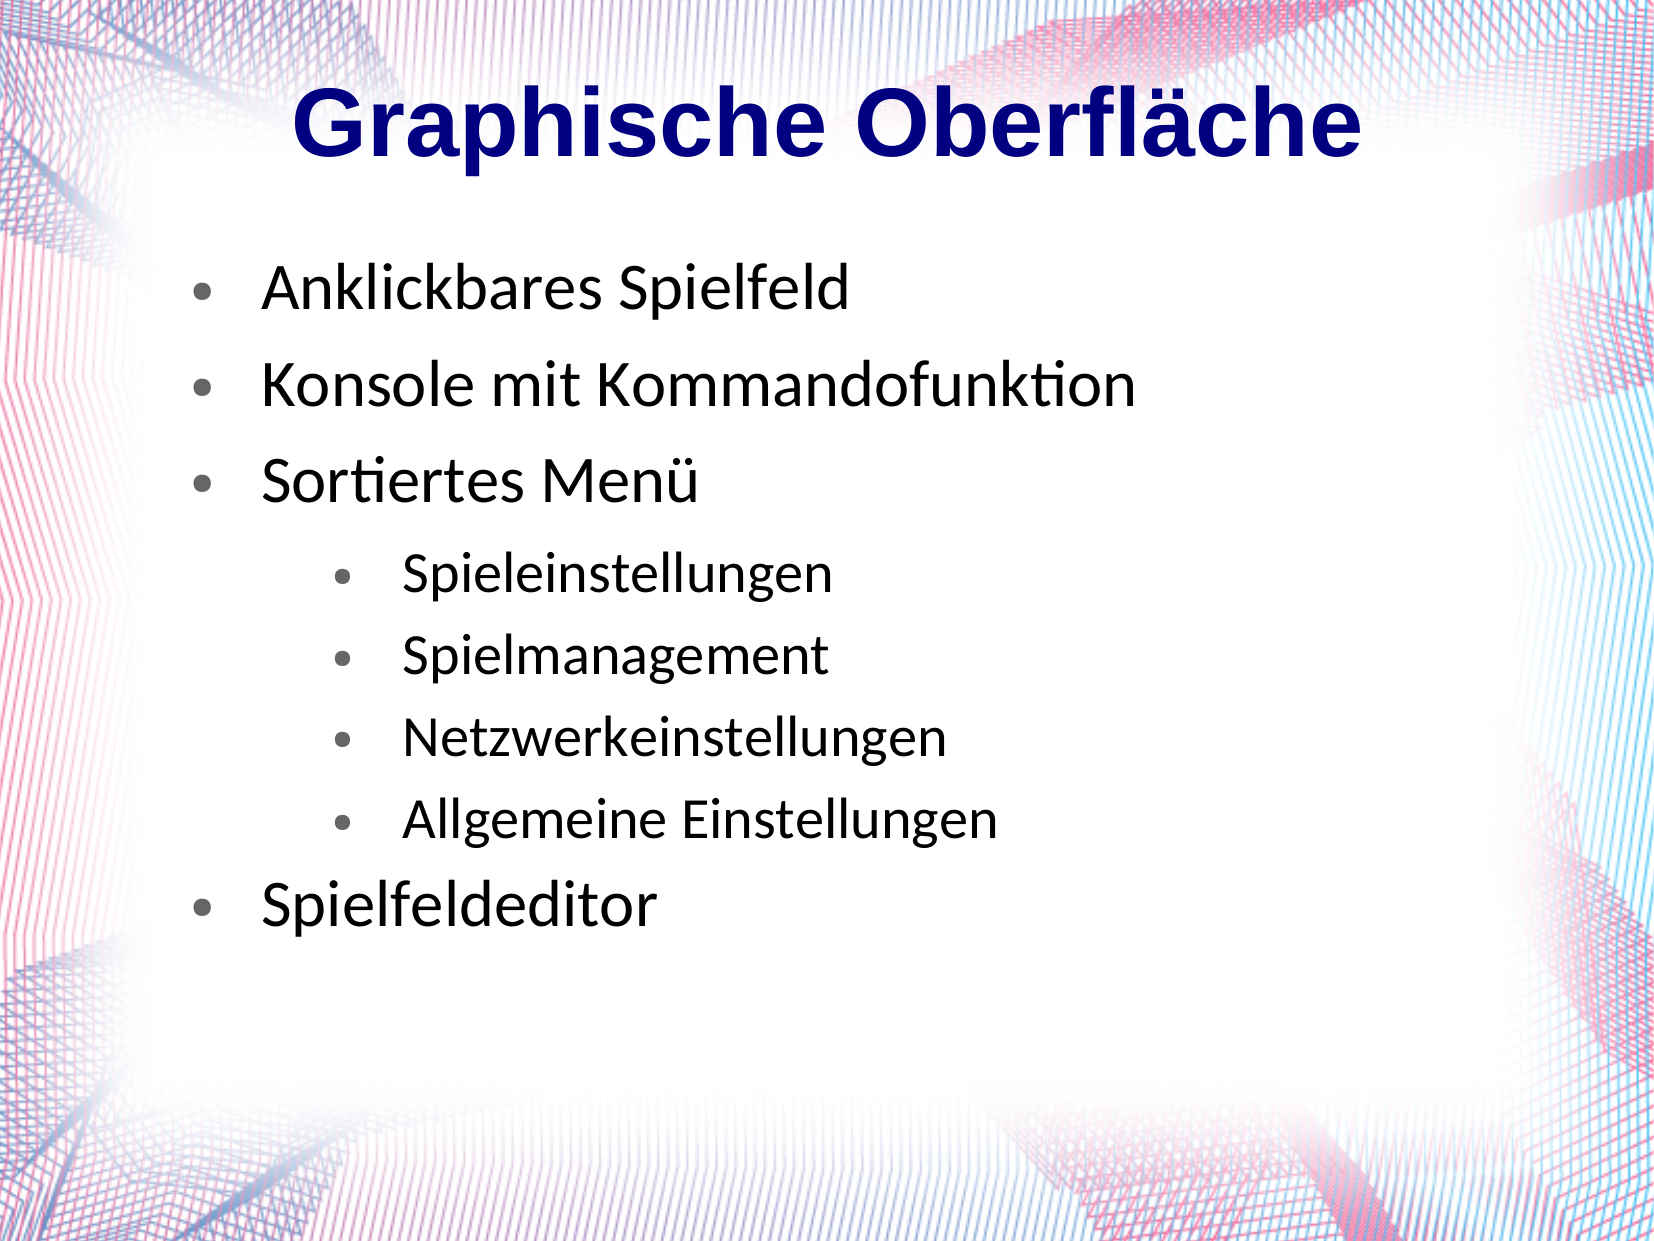

# Graphische Oberfläche
Anklickbares Spielfeld
Konsole mit Kommandofunktion
Sortiertes Menü
Spieleinstellungen
Spielmanagement
Netzwerkeinstellungen
Allgemeine Einstellungen
Spielfeldeditor